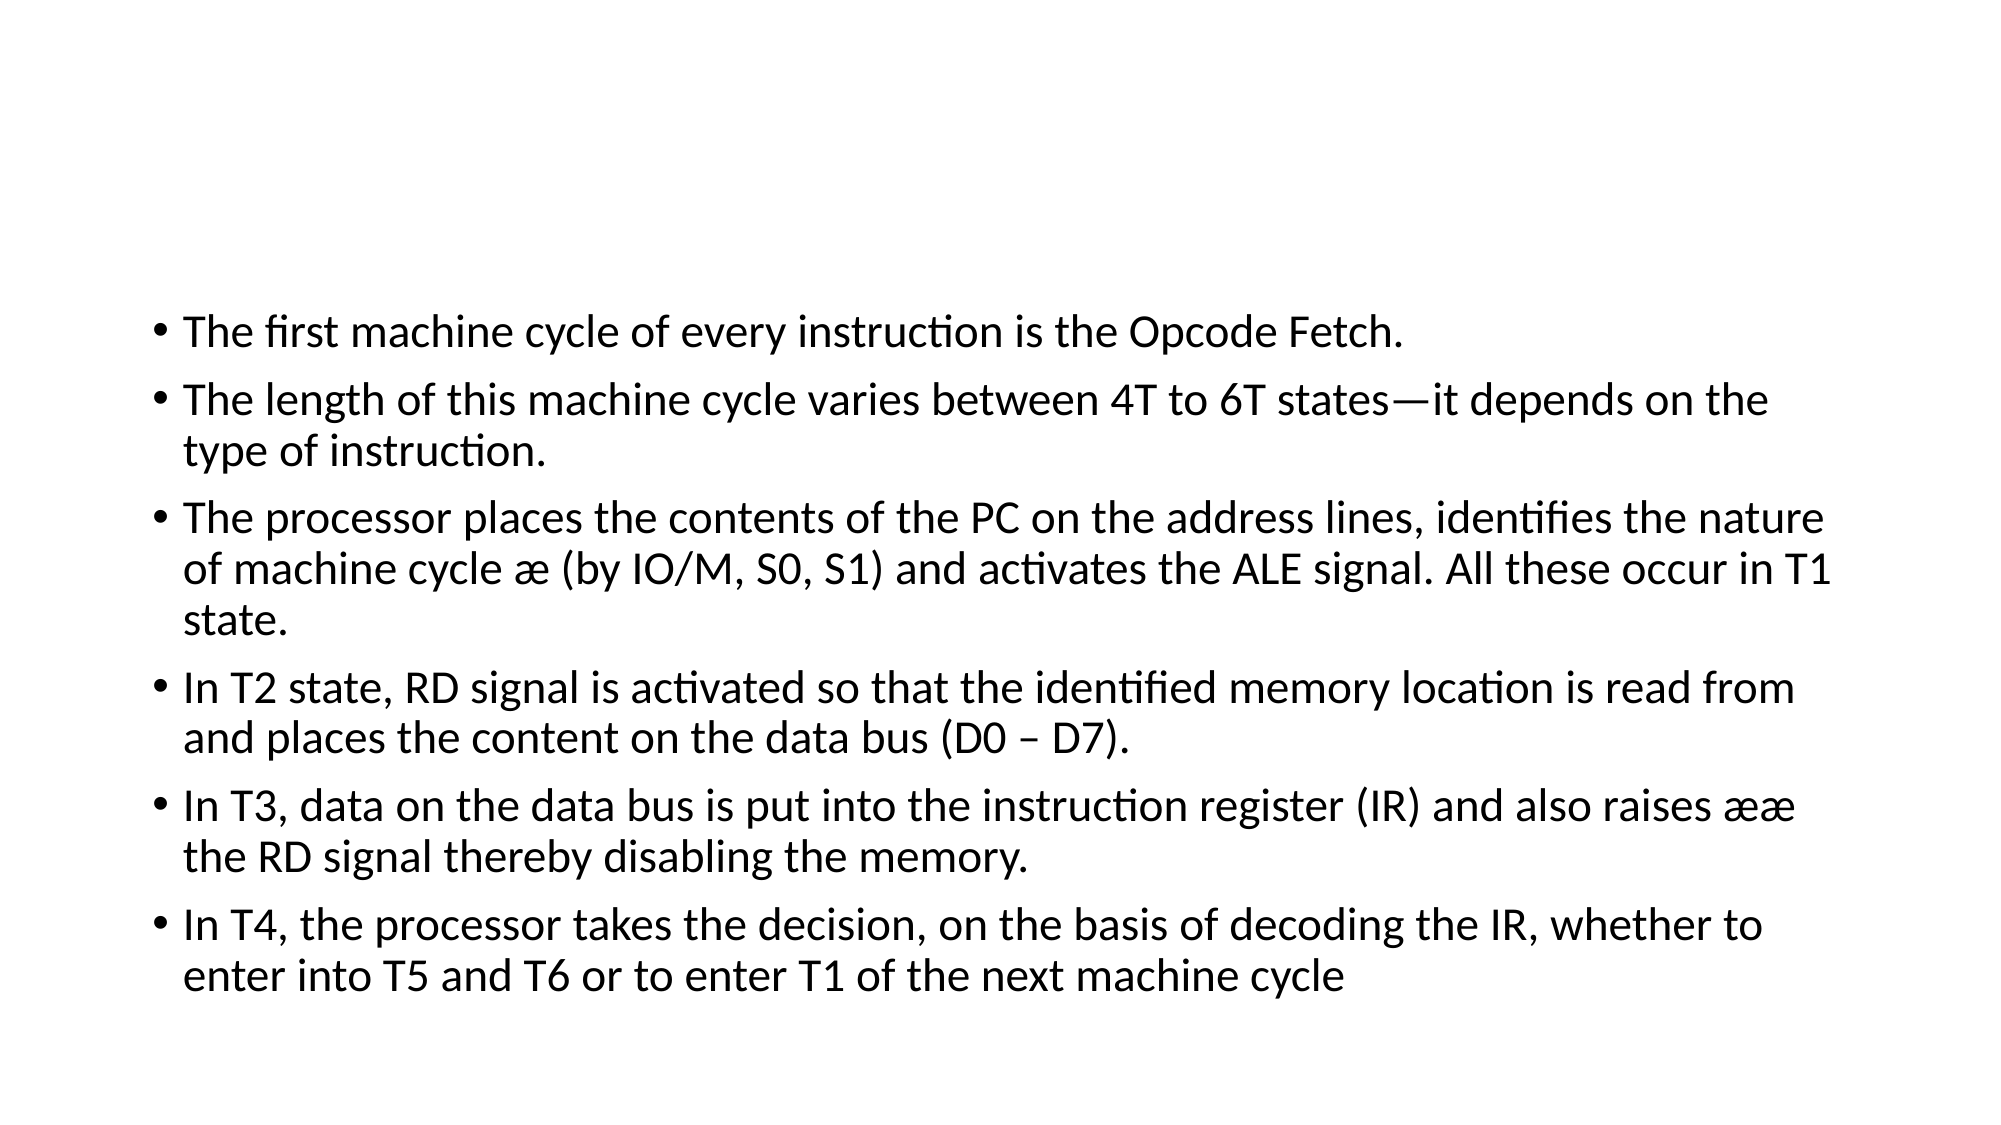

#
The first machine cycle of every instruction is the Opcode Fetch.
The length of this machine cycle varies between 4T to 6T states—it depends on the type of instruction.
The processor places the contents of the PC on the address lines, identifies the nature of machine cycle æ (by IO/M, S0, S1) and activates the ALE signal. All these occur in T1 state.
In T2 state, RD signal is activated so that the identified memory location is read from and places the content on the data bus (D0 – D7).
In T3, data on the data bus is put into the instruction register (IR) and also raises ææ the RD signal thereby disabling the memory.
In T4, the processor takes the decision, on the basis of decoding the IR, whether to enter into T5 and T6 or to enter T1 of the next machine cycle